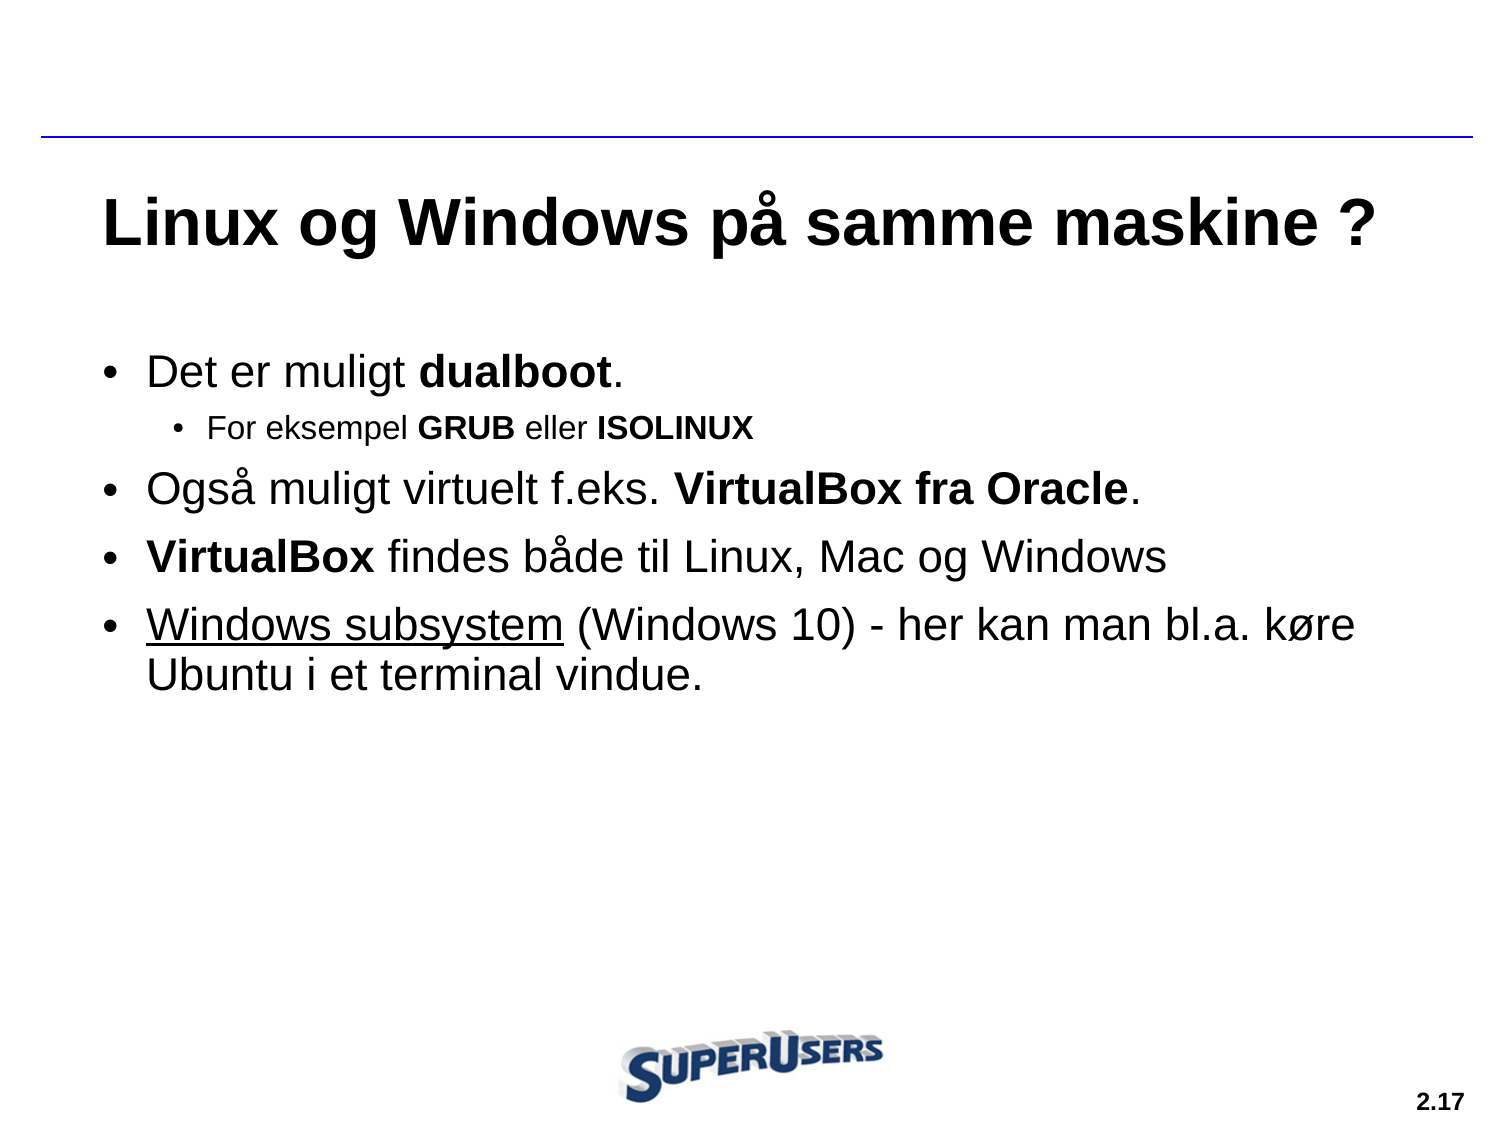

# Linux og Windows på samme maskine ?
Det er muligt dualboot.
For eksempel GRUB eller ISOLINUX
Også muligt virtuelt f.eks. VirtualBox fra Oracle.
VirtualBox findes både til Linux, Mac og Windows
Windows subsystem (Windows 10) - her kan man bl.a. køre Ubuntu i et terminal vindue.